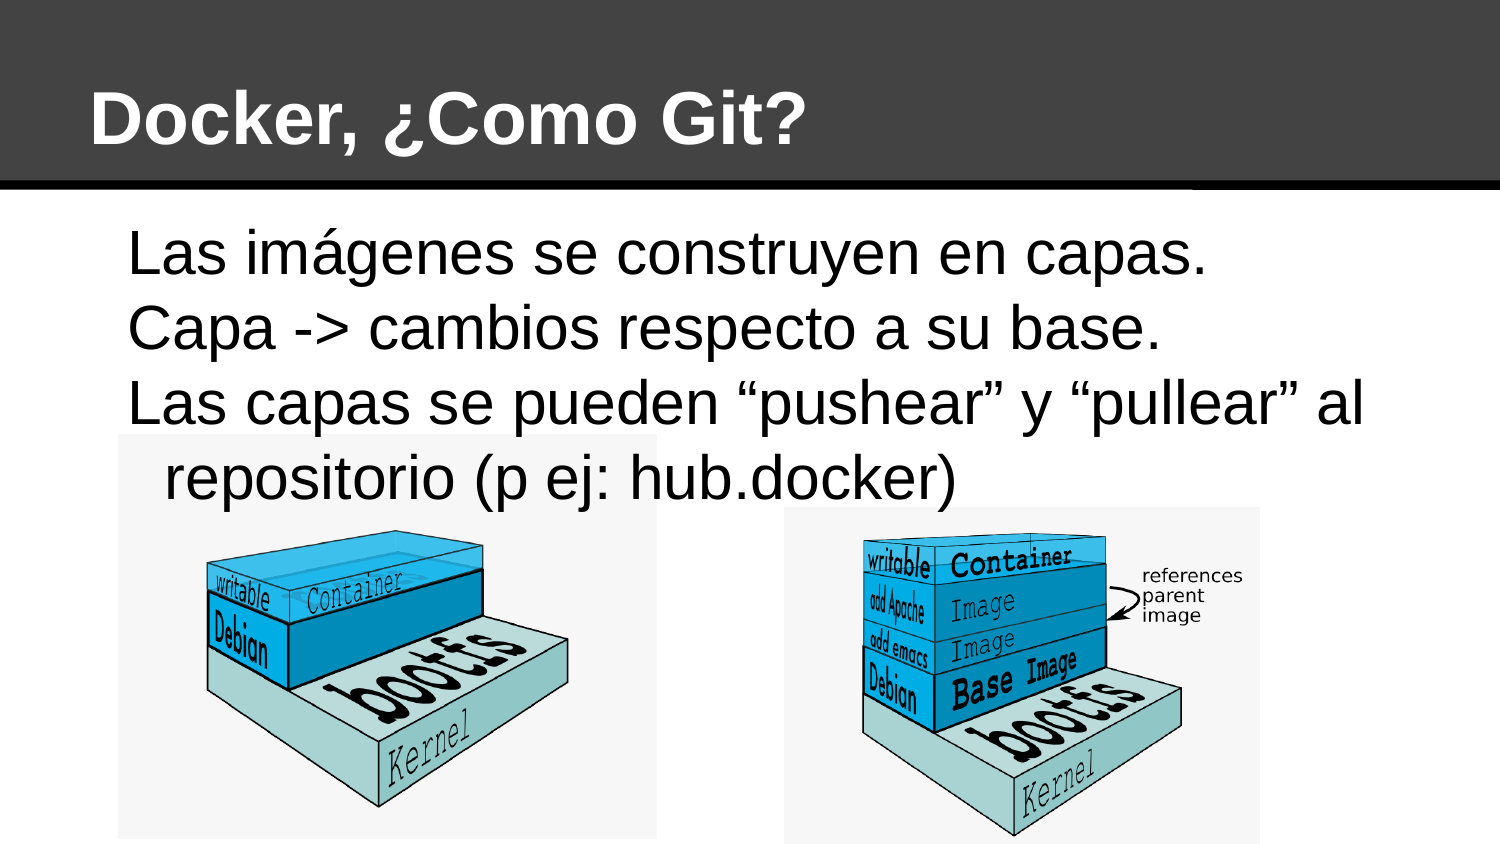

Docker, ¿Como Git?
Las imágenes se construyen en capas.
Capa -> cambios respecto a su base.
Las capas se pueden “pushear” y “pullear” al repositorio (p ej: hub.docker)